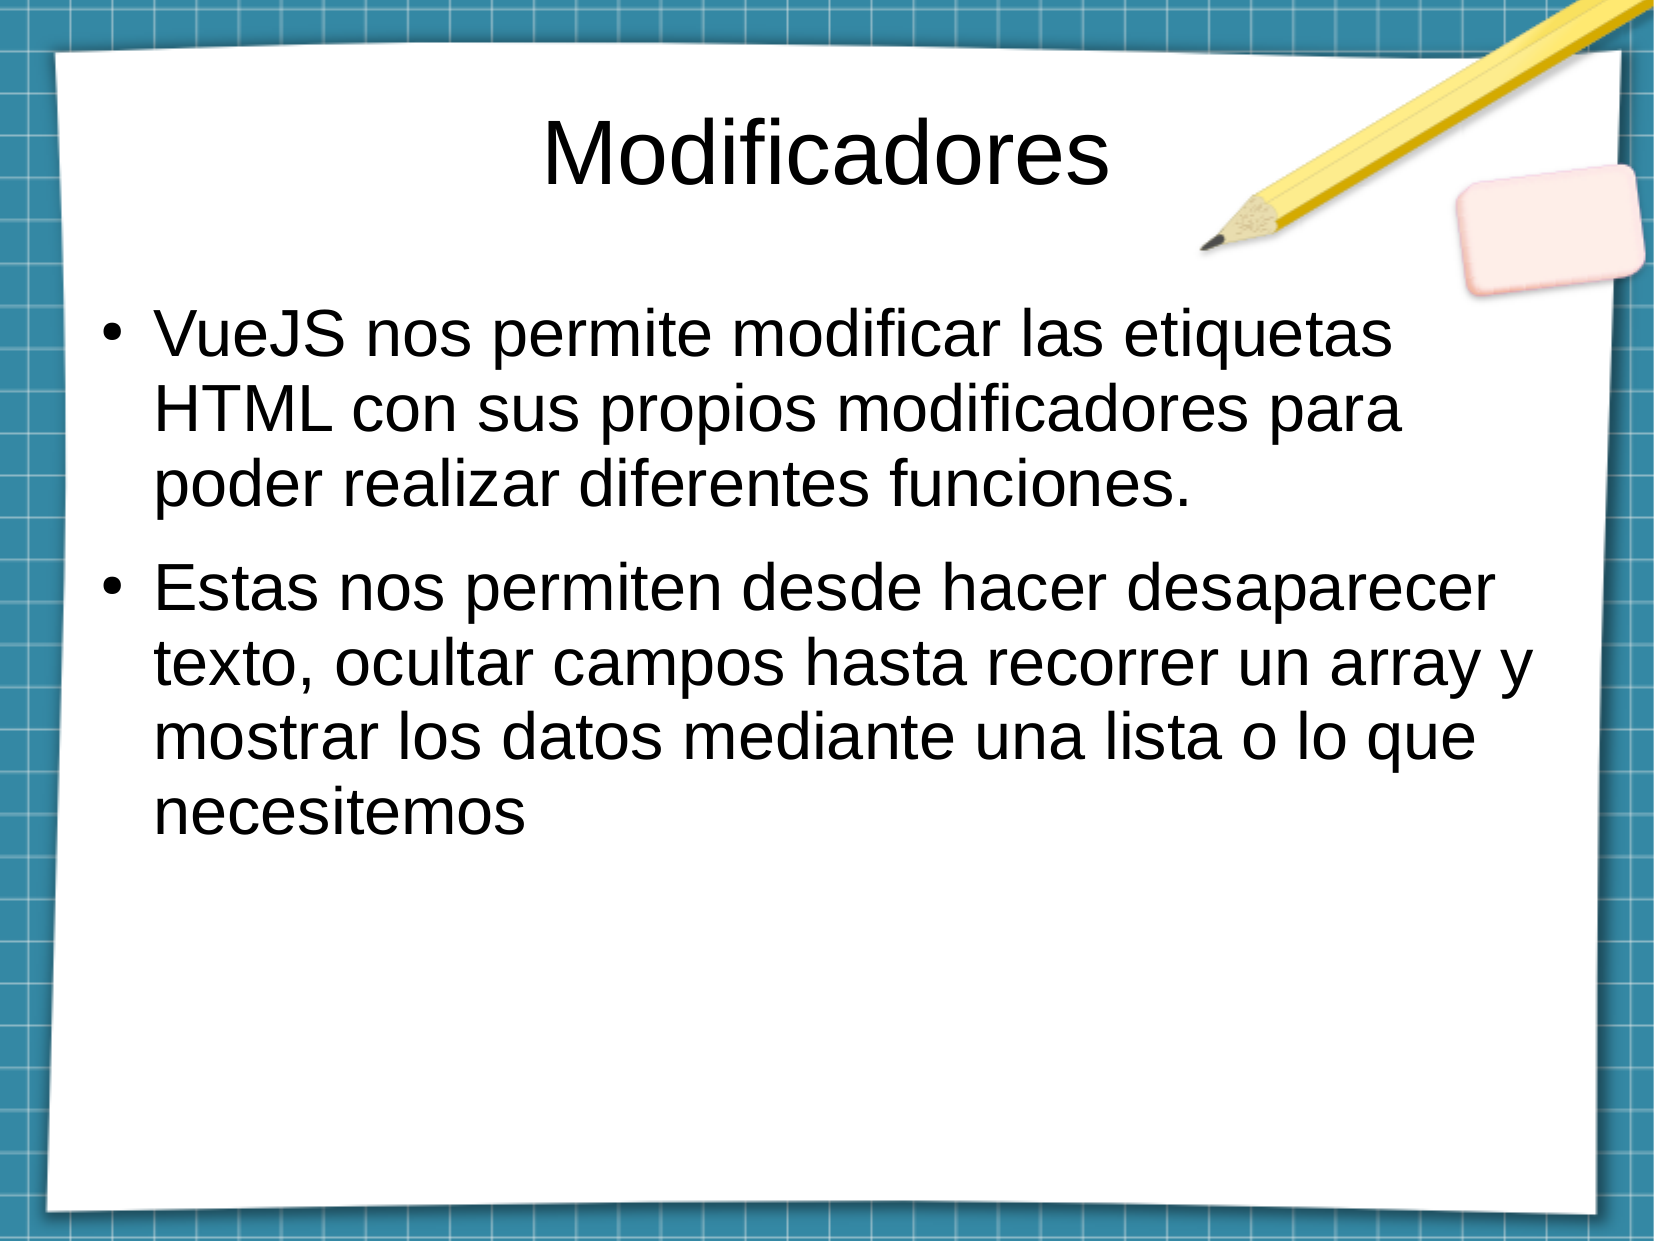

# Modificadores
VueJS nos permite modificar las etiquetas HTML con sus propios modificadores para poder realizar diferentes funciones.
Estas nos permiten desde hacer desaparecer texto, ocultar campos hasta recorrer un array y mostrar los datos mediante una lista o lo que necesitemos